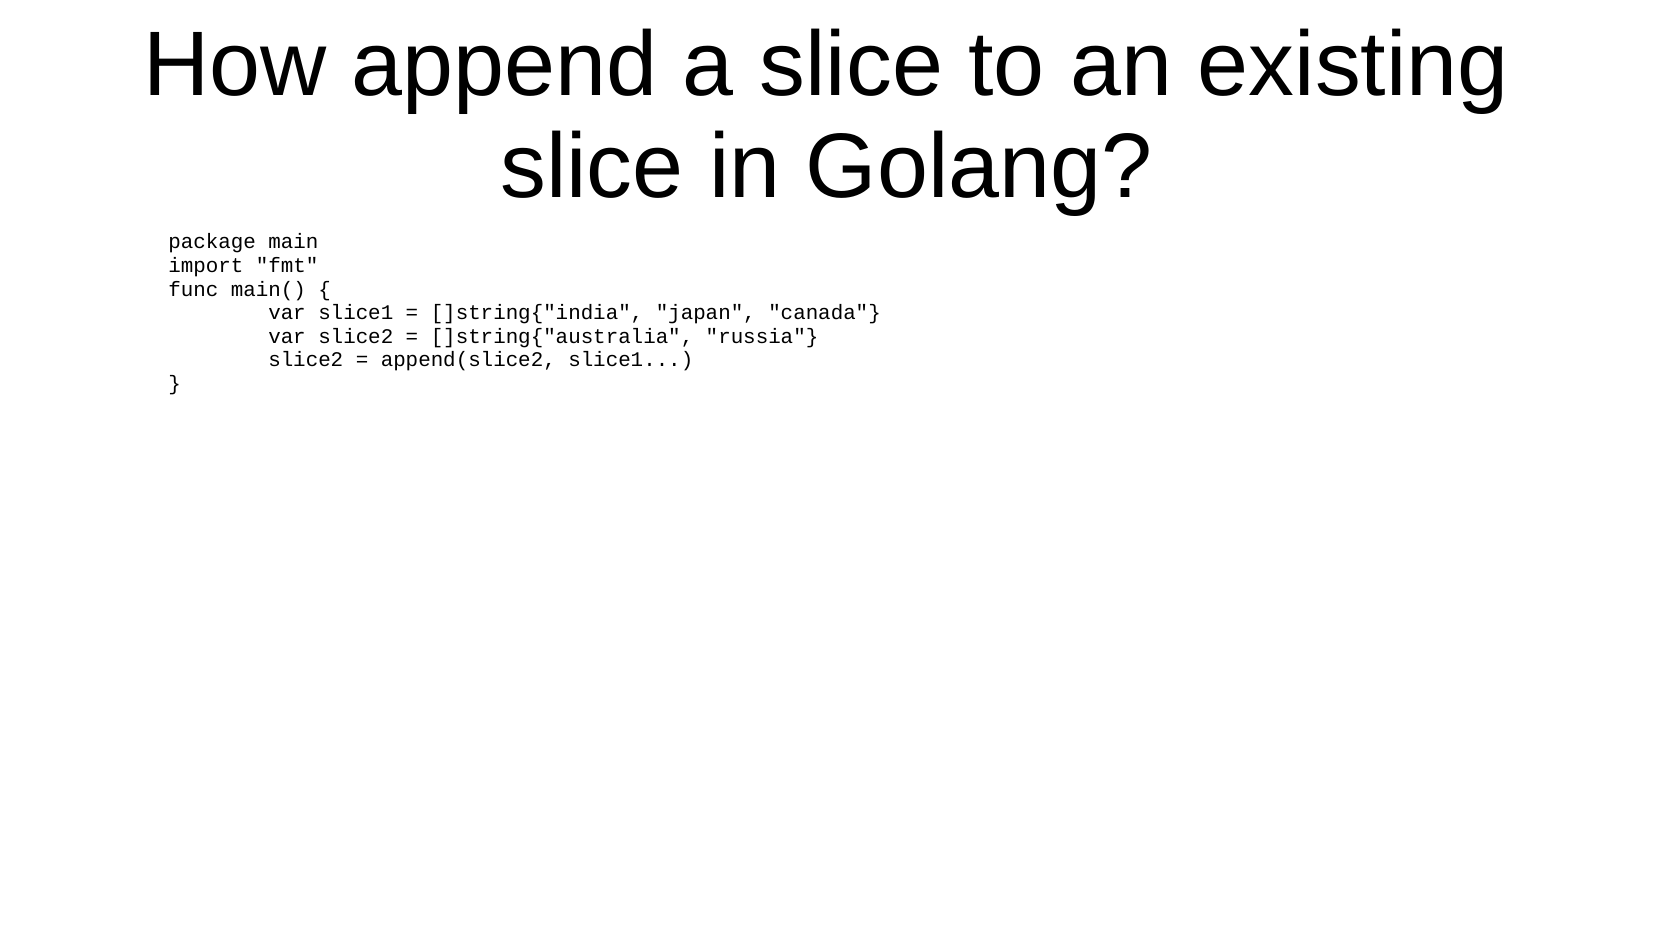

# How append a slice to an existing slice in Golang?
package main
import "fmt"
func main() {
 var slice1 = []string{"india", "japan", "canada"}
 var slice2 = []string{"australia", "russia"}
 slice2 = append(slice2, slice1...)
}